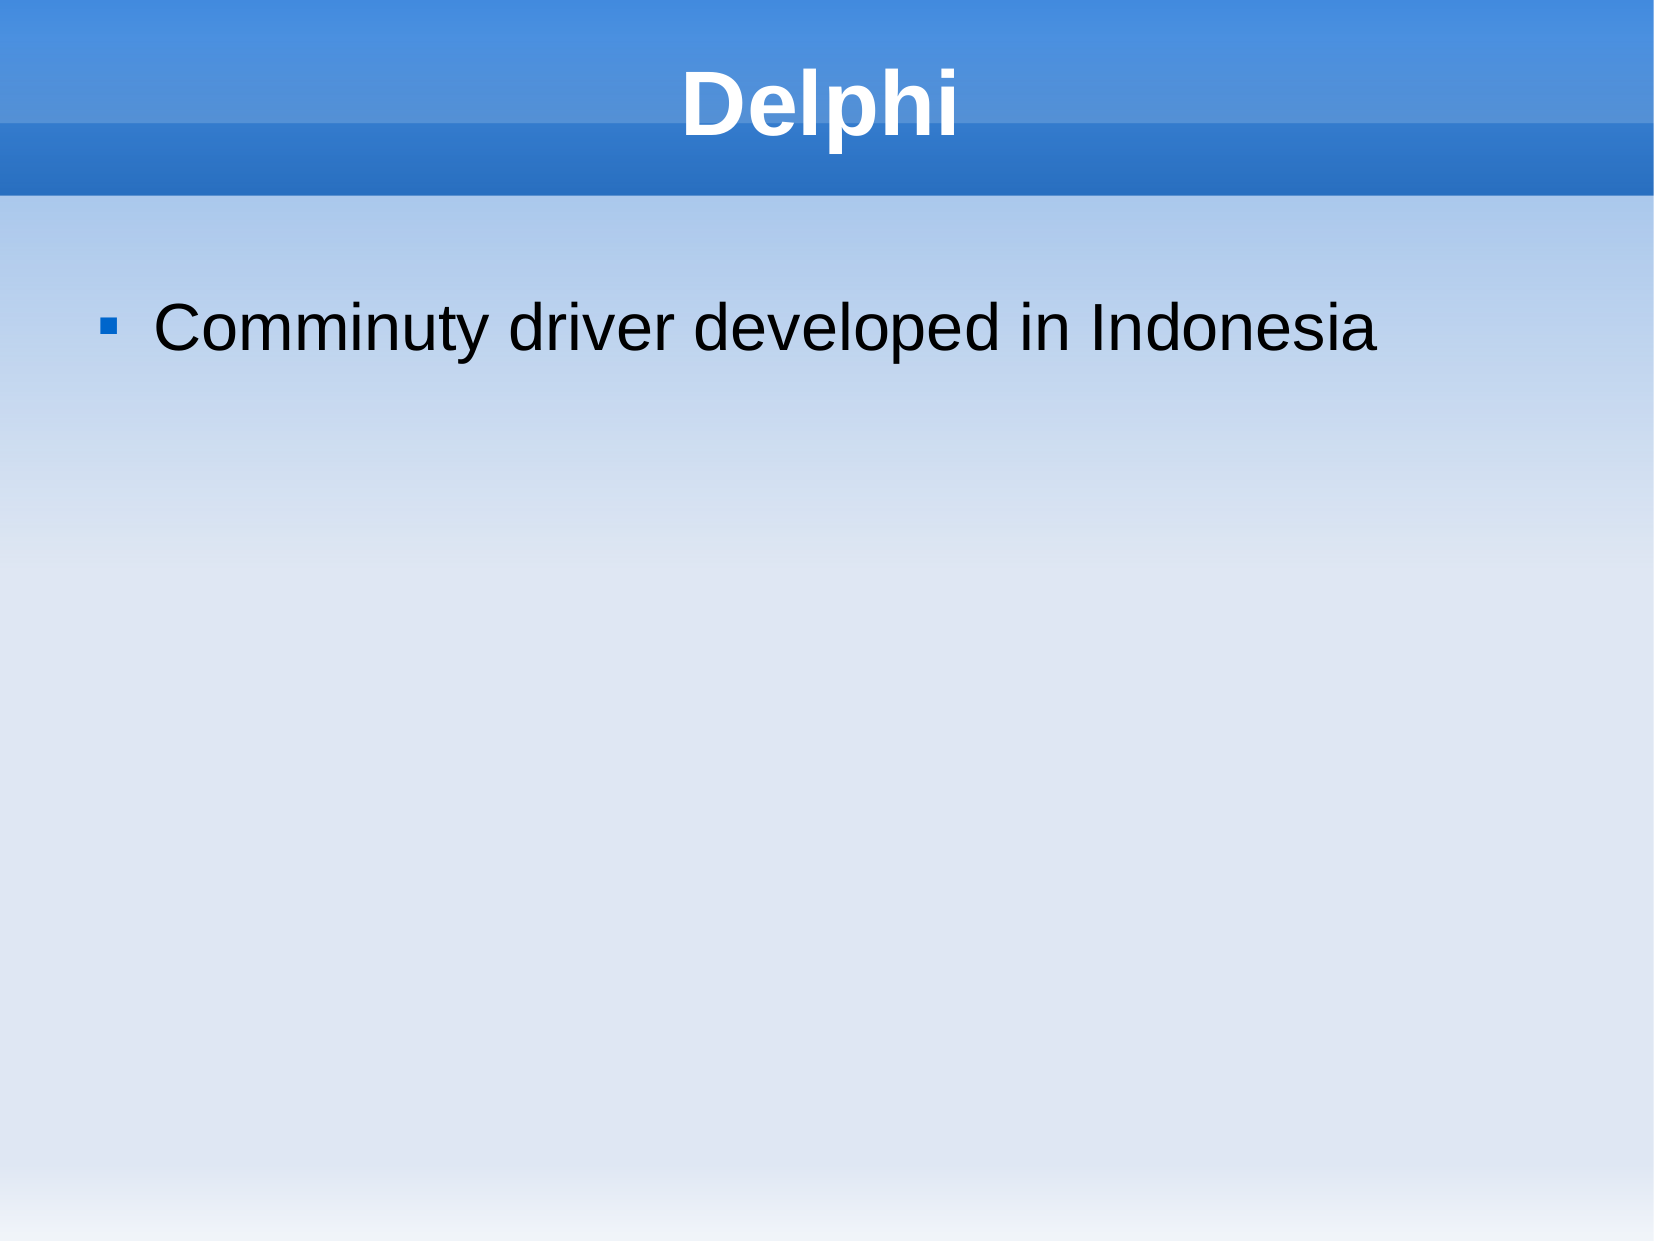

# Delphi
Comminuty driver developed in Indonesia